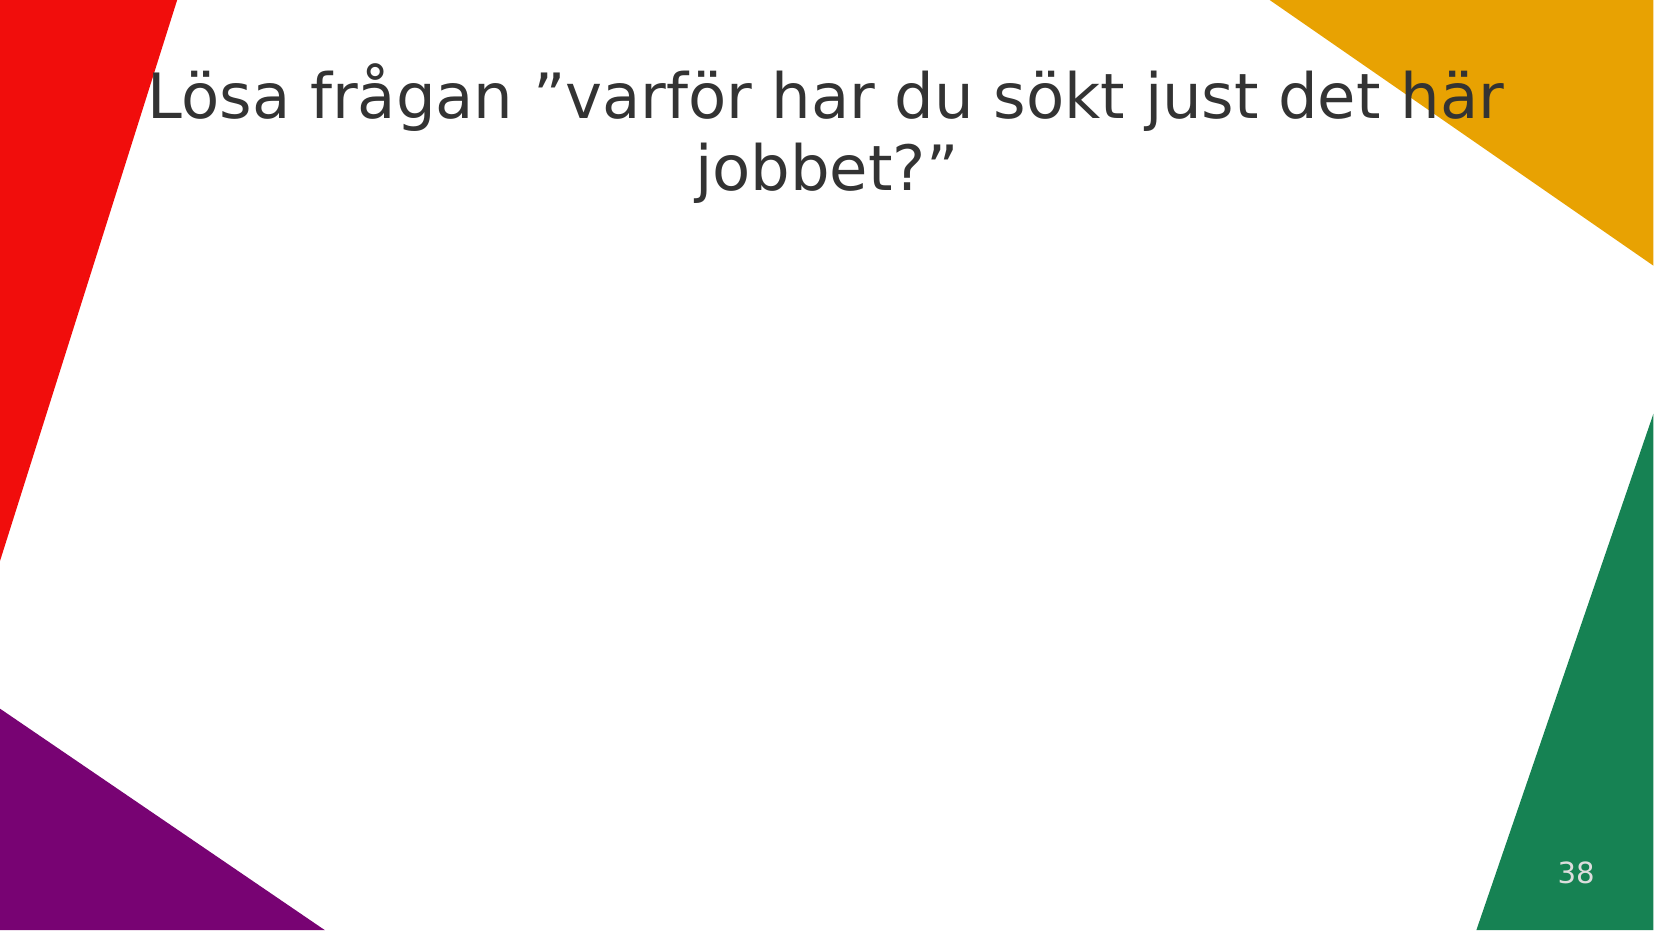

# Lösa frågan ”varför har du sökt just det här jobbet?”
38